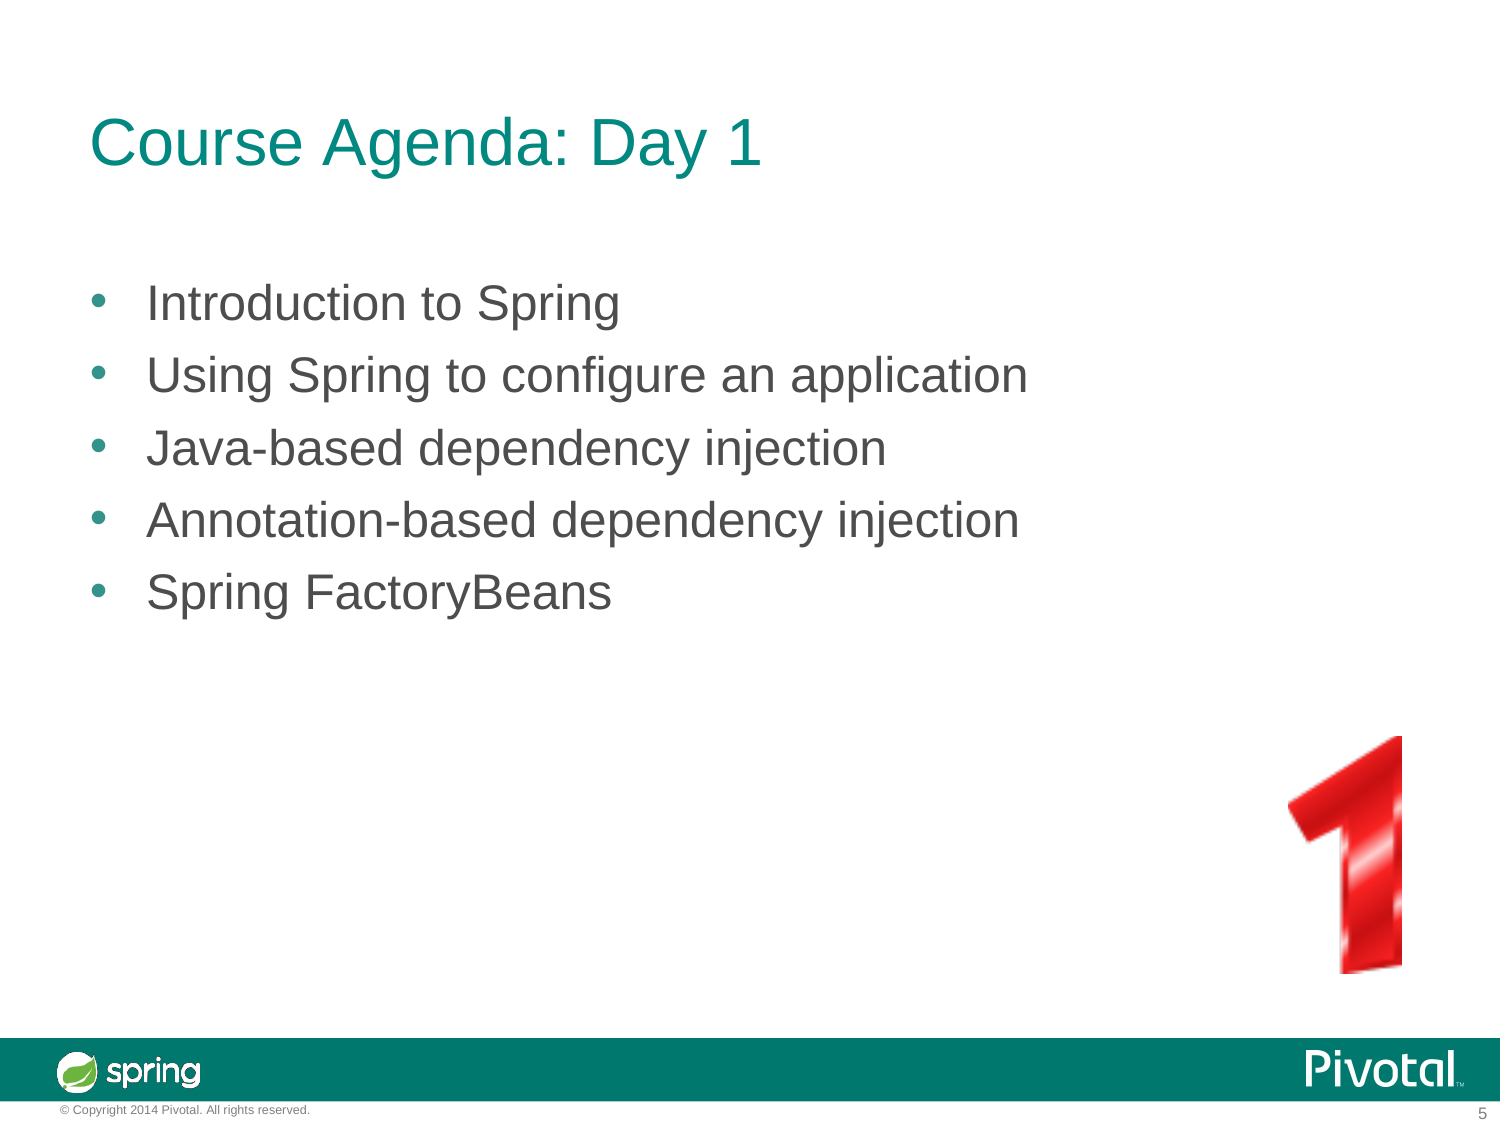

# Course Agenda: Day 1
Introduction to Spring
Using Spring to configure an application
Java-based dependency injection
Annotation-based dependency injection
Spring FactoryBeans